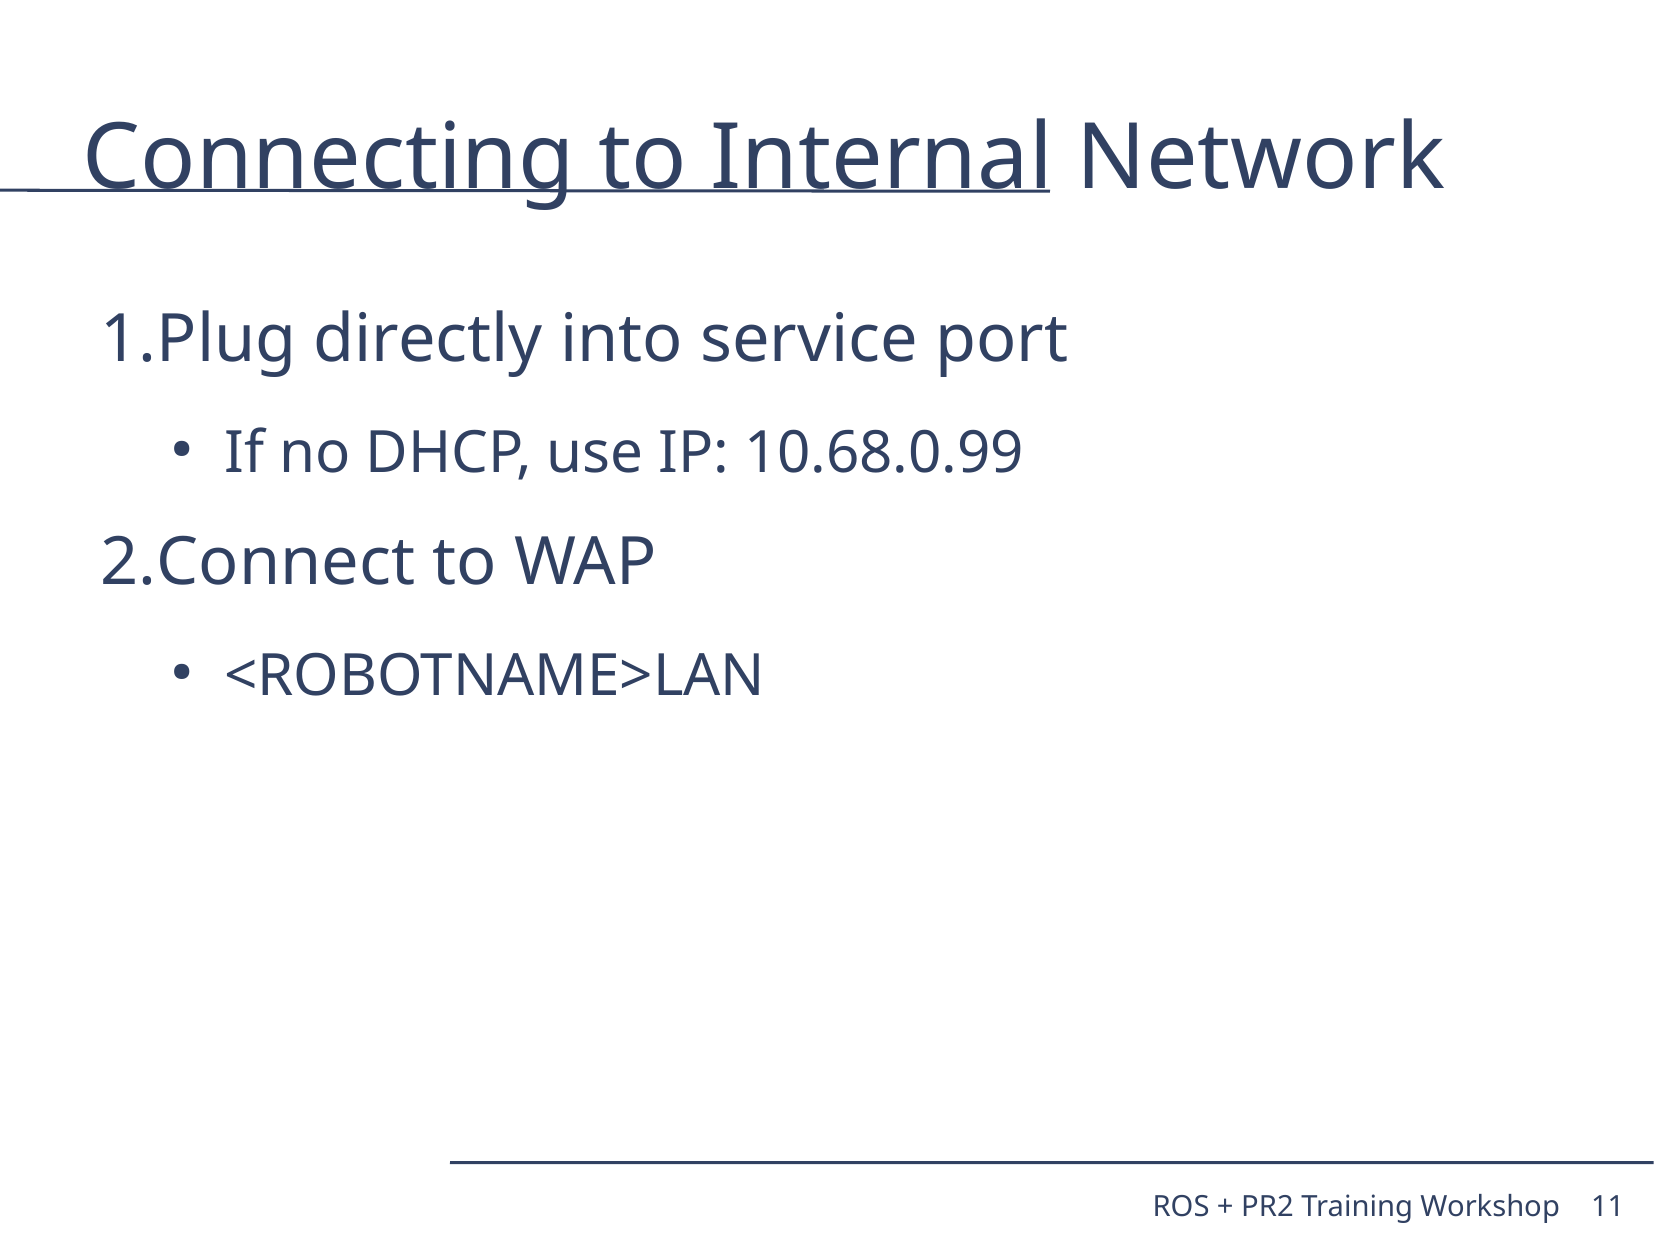

# Connecting to Internal Network
Plug directly into service port
If no DHCP, use IP: 10.68.0.99
Connect to WAP
<ROBOTNAME>LAN